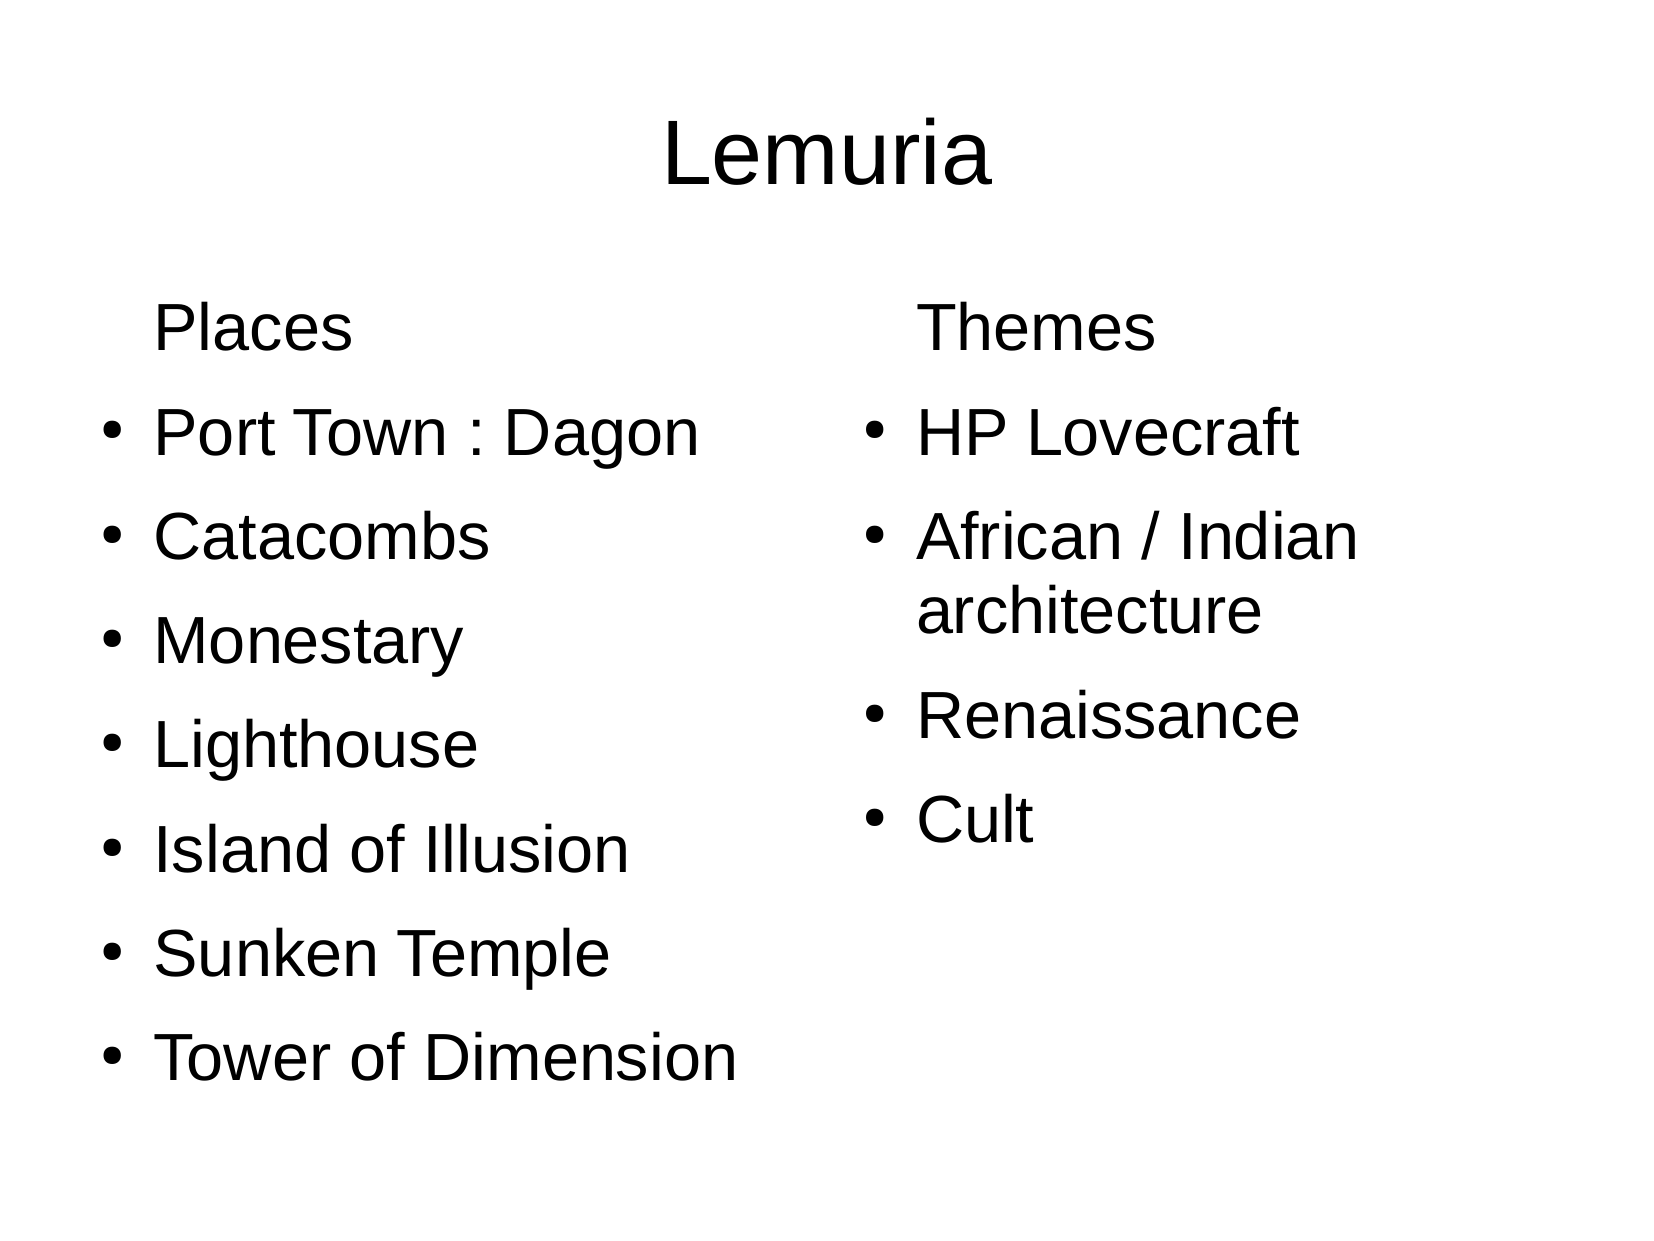

# Lemuria
Places
Port Town : Dagon
Catacombs
Monestary
Lighthouse
Island of Illusion
Sunken Temple
Tower of Dimension
Themes
HP Lovecraft
African / Indian architecture
Renaissance
Cult